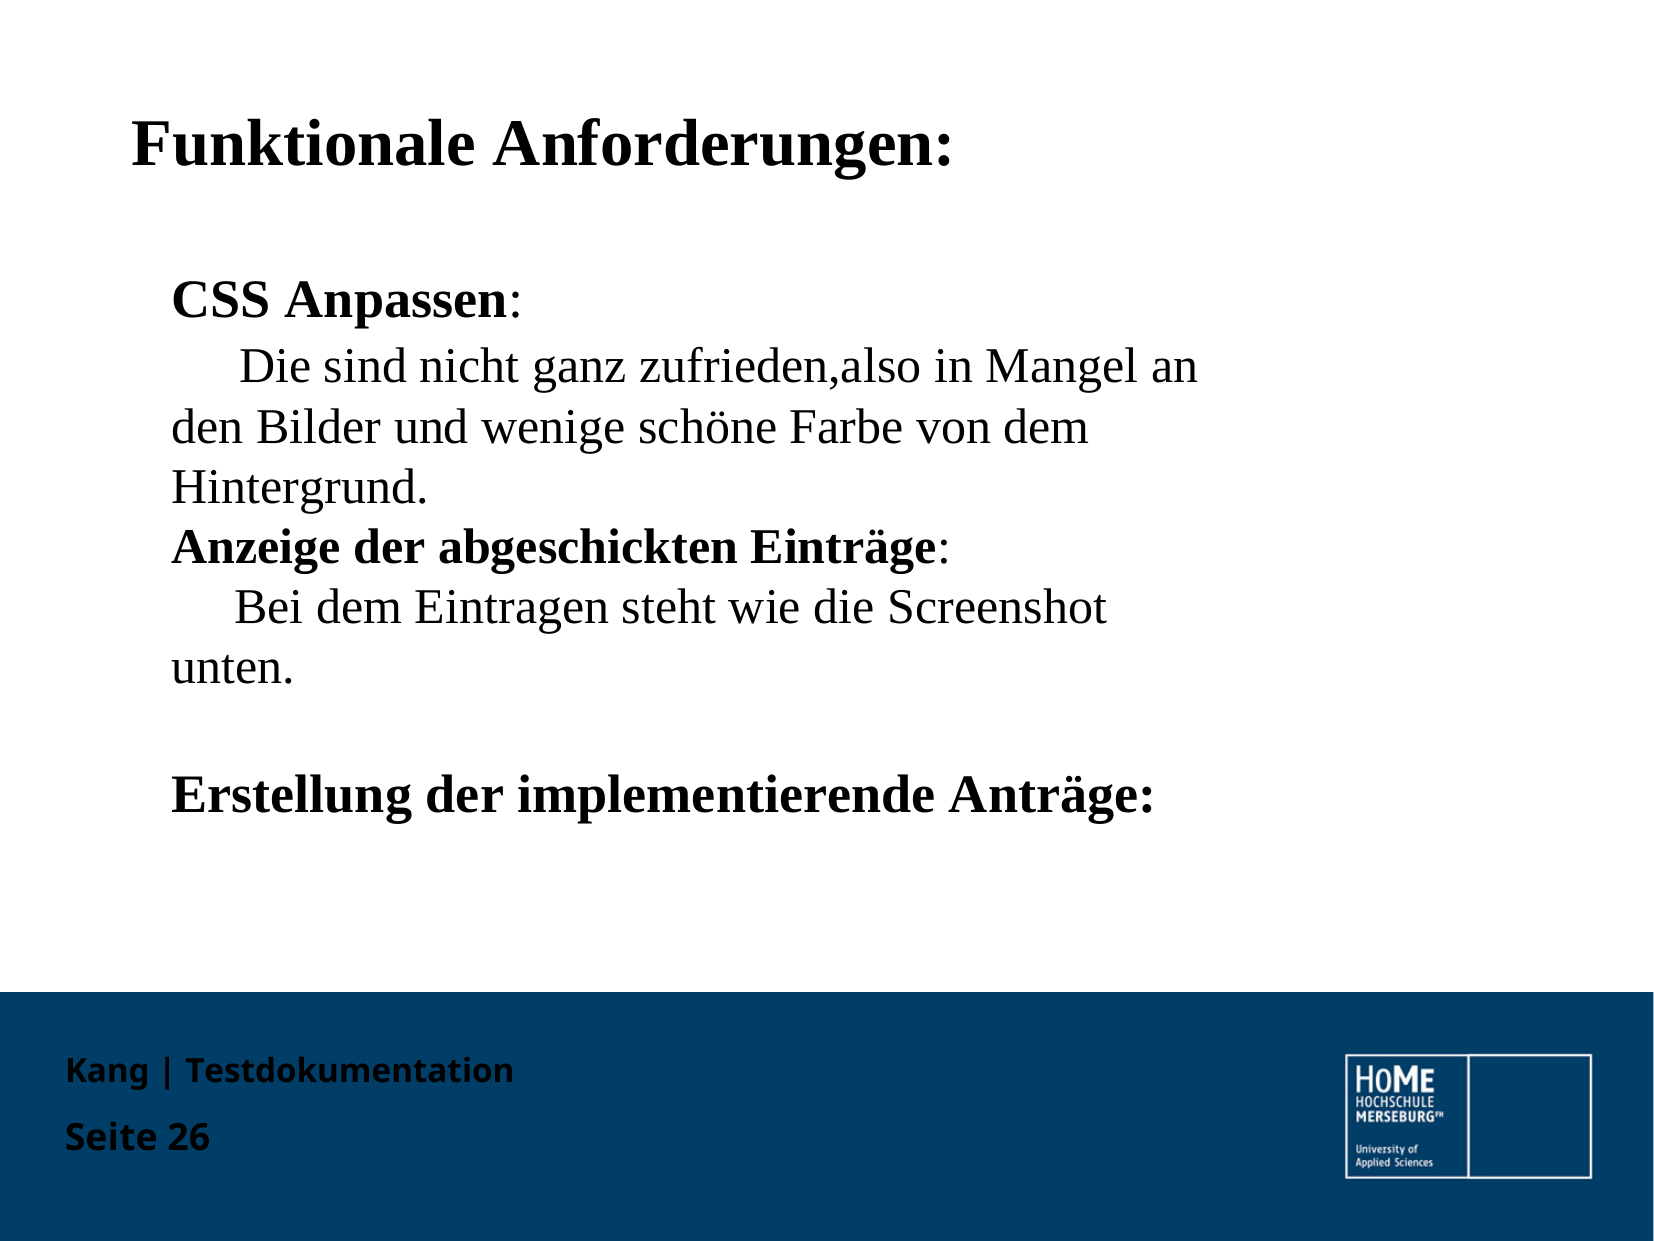

Funktionale Anforderungen:
CSS Anpassen:
 Die sind nicht ganz zufrieden,also in Mangel an 	den Bilder und wenige schöne Farbe von dem 		Hintergrund.
Anzeige der abgeschickten Einträge:
 Bei dem Eintragen steht wie die Screenshot 			unten.
Erstellung der implementierende Anträge: